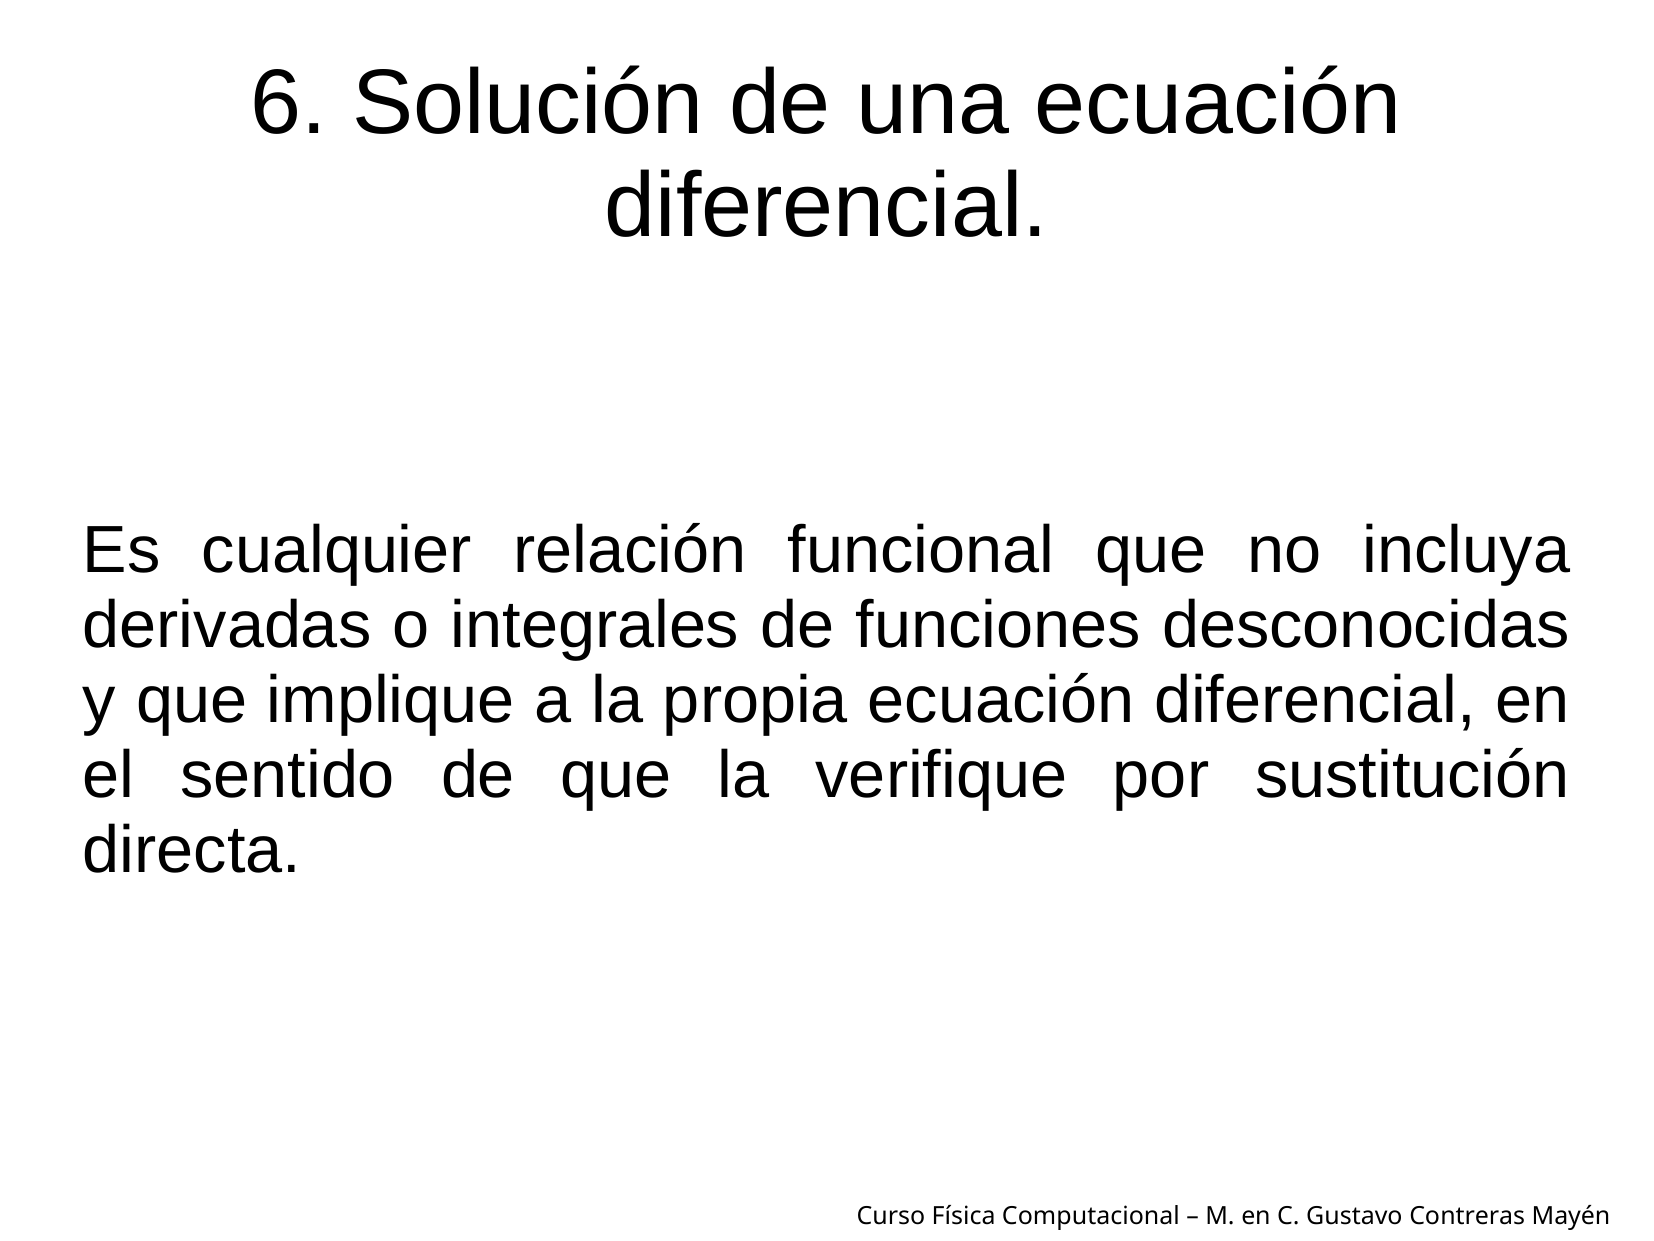

# 6. Solución de una ecuación diferencial.
Es cualquier relación funcional que no incluya derivadas o integrales de funciones desconocidas y que implique a la propia ecuación diferencial, en el sentido de que la verifique por sustitución directa.